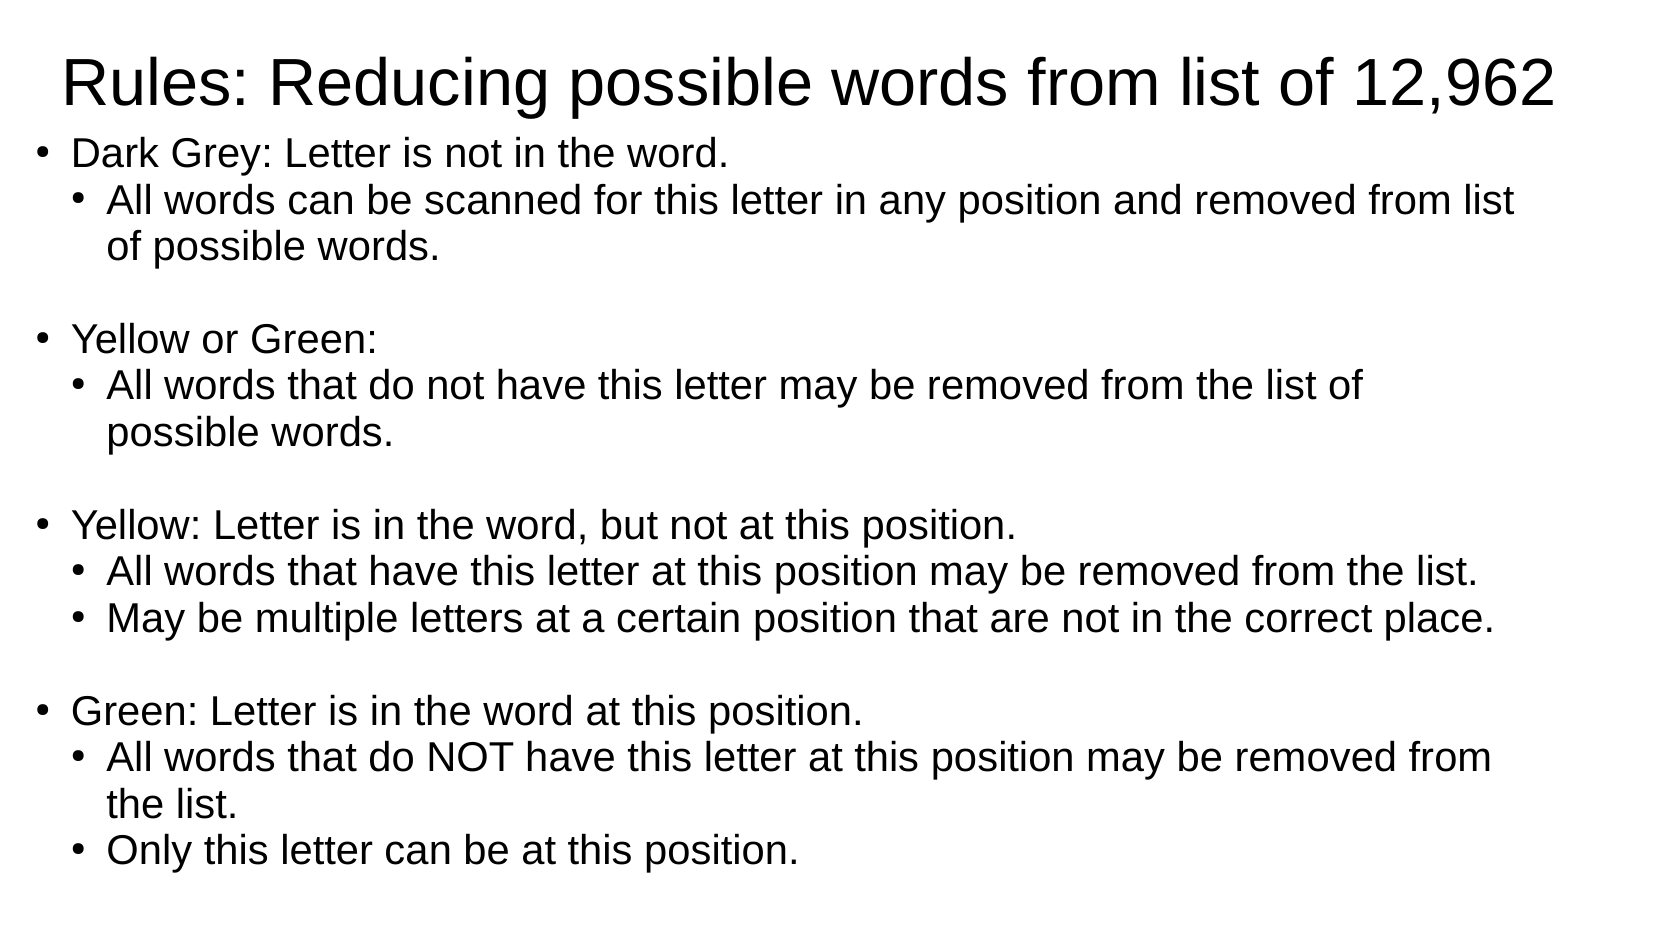

# Rules: Reducing possible words from list of 12,962
Dark Grey: Letter is not in the word.
All words can be scanned for this letter in any position and removed from list of possible words.
Yellow or Green:
All words that do not have this letter may be removed from the list of possible words.
Yellow: Letter is in the word, but not at this position.
All words that have this letter at this position may be removed from the list.
May be multiple letters at a certain position that are not in the correct place.
Green: Letter is in the word at this position.
All words that do NOT have this letter at this position may be removed from the list.
Only this letter can be at this position.